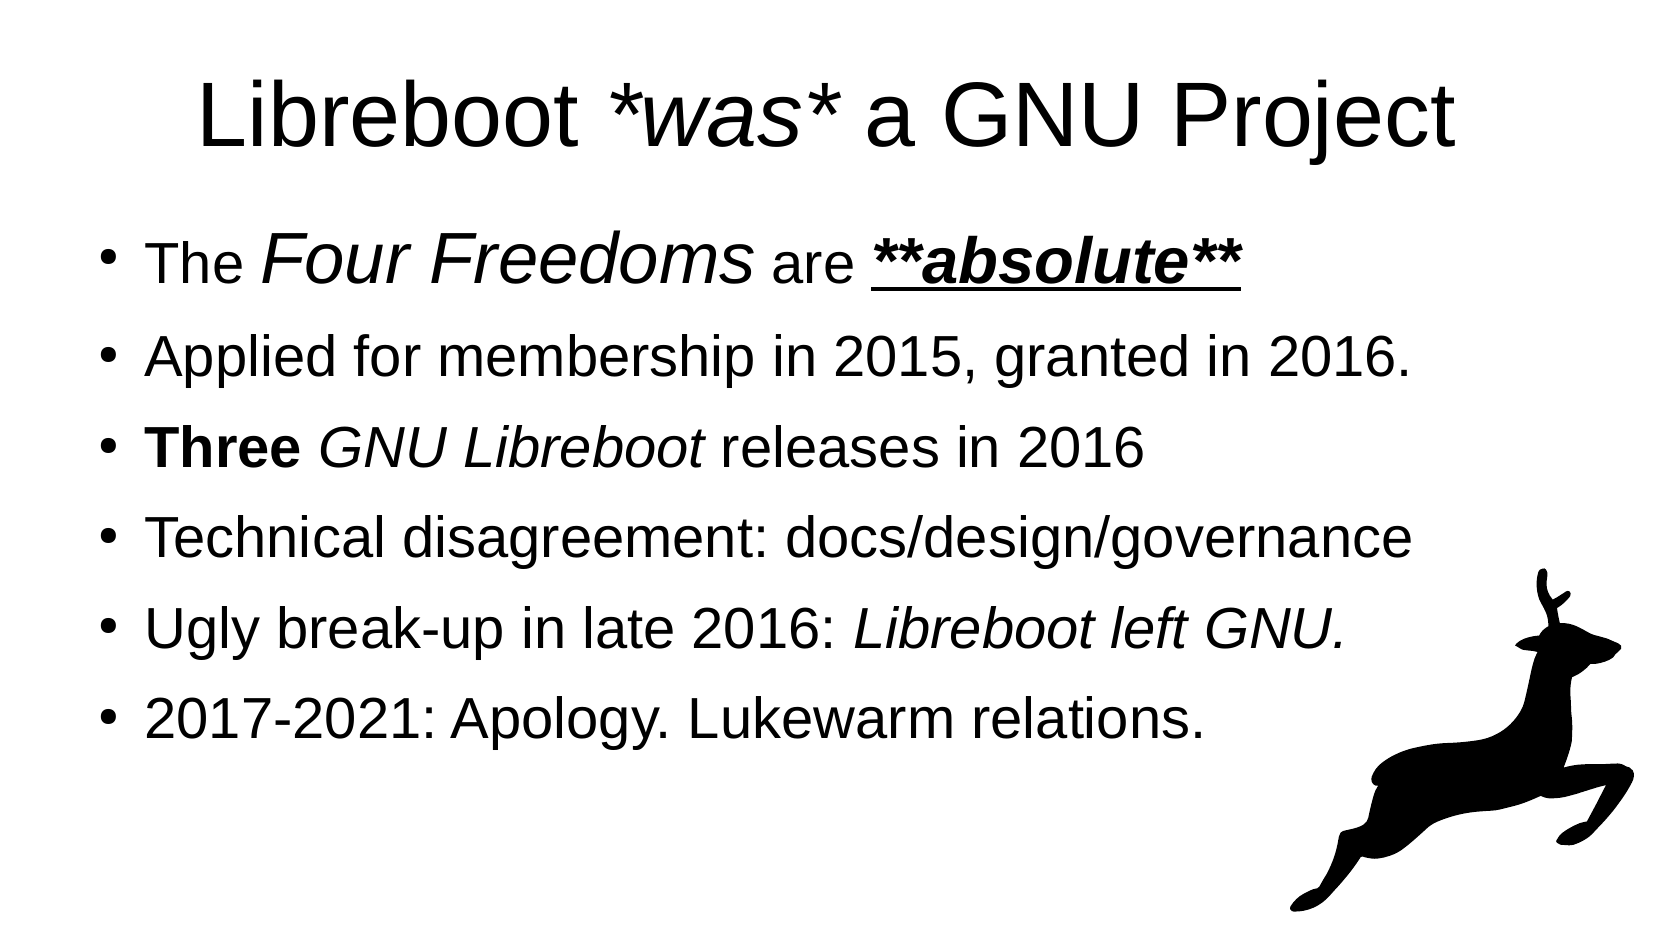

# Libreboot *was* a GNU Project
The Four Freedoms are **absolute**
Applied for membership in 2015, granted in 2016.
Three GNU Libreboot releases in 2016
Technical disagreement: docs/design/governance
Ugly break-up in late 2016: Libreboot left GNU.
2017-2021: Apology. Lukewarm relations.